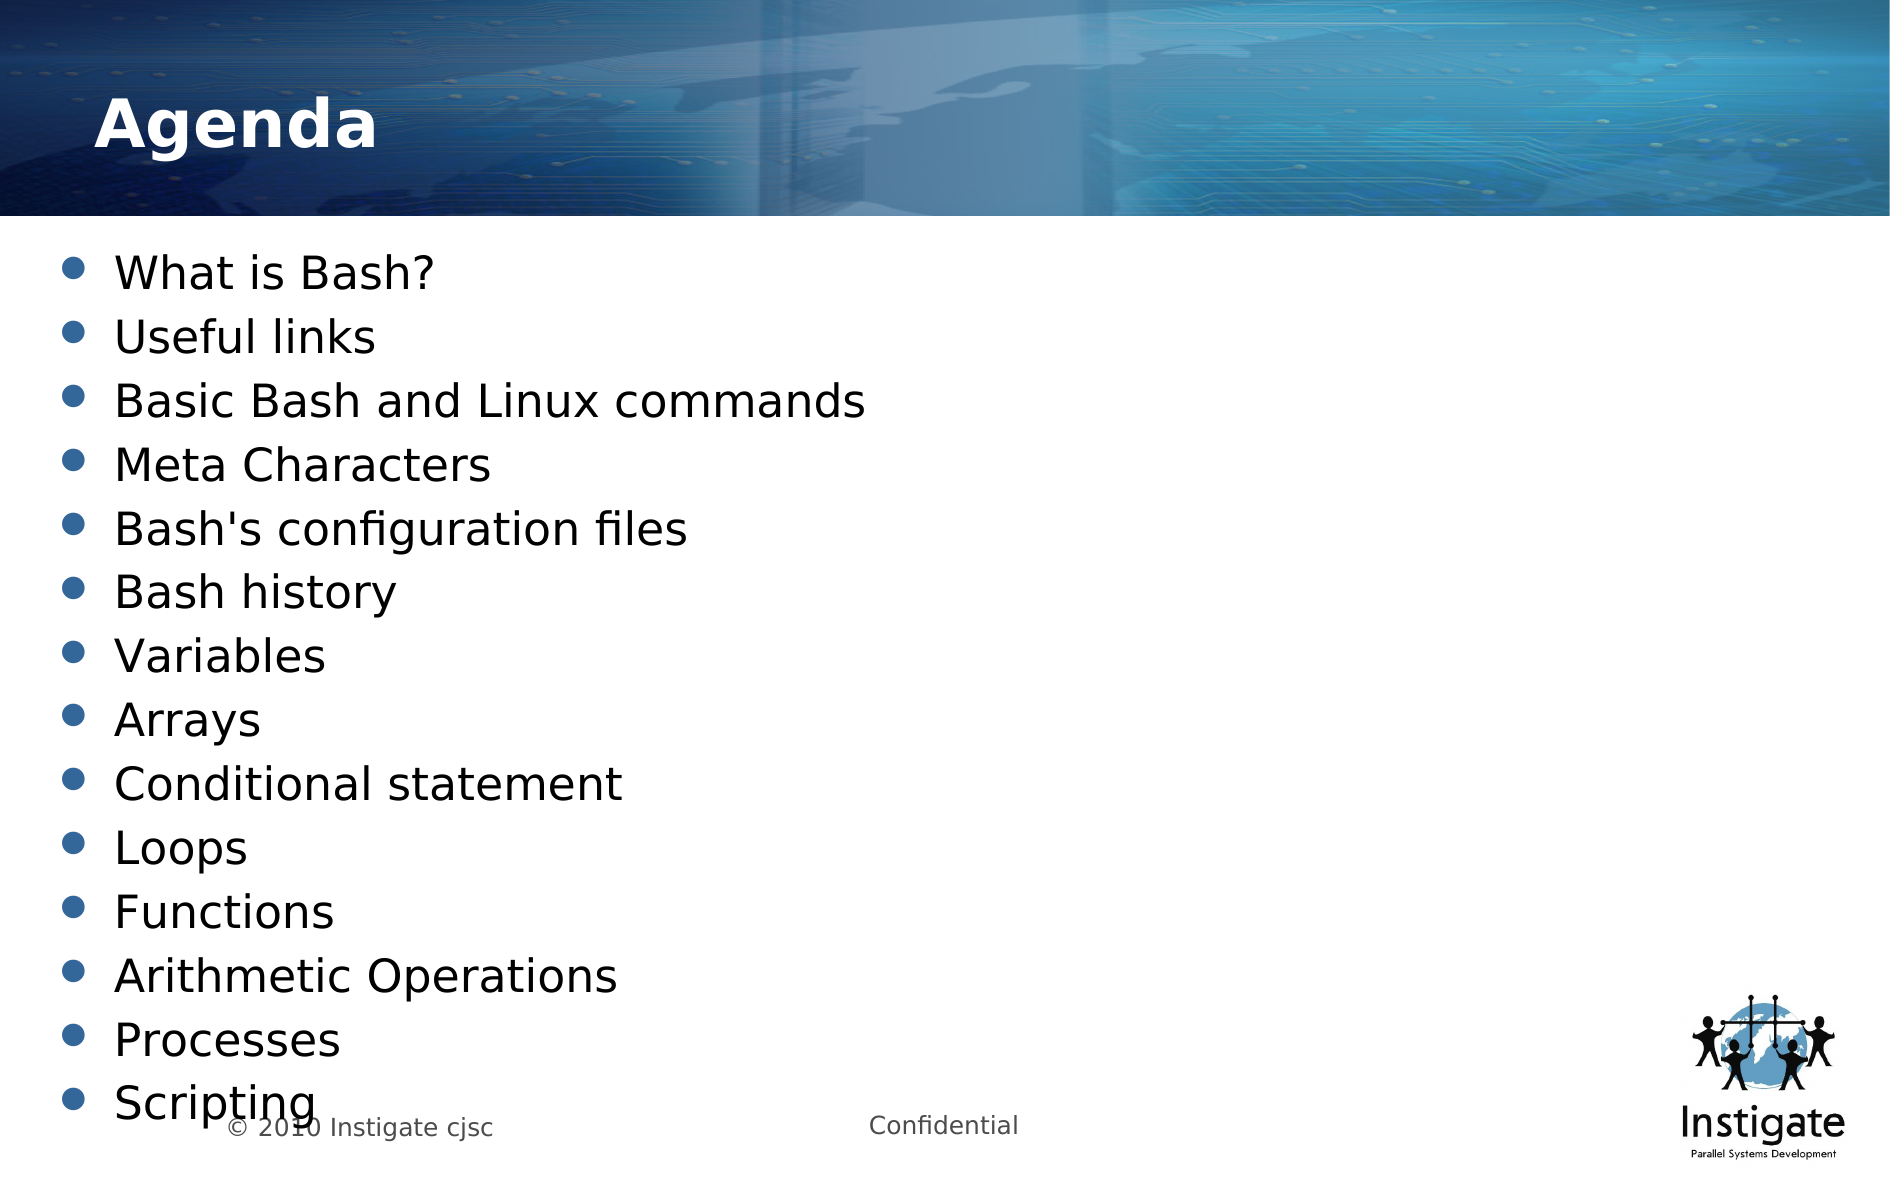

Agenda
# What is Bash?
Useful links
Basic Bash and Linux commands
Meta Characters
Bash's configuration files
Bash history
Variables
Arrays
Conditional statement
Loops
Functions
Arithmetic Operations
Processes
Scripting